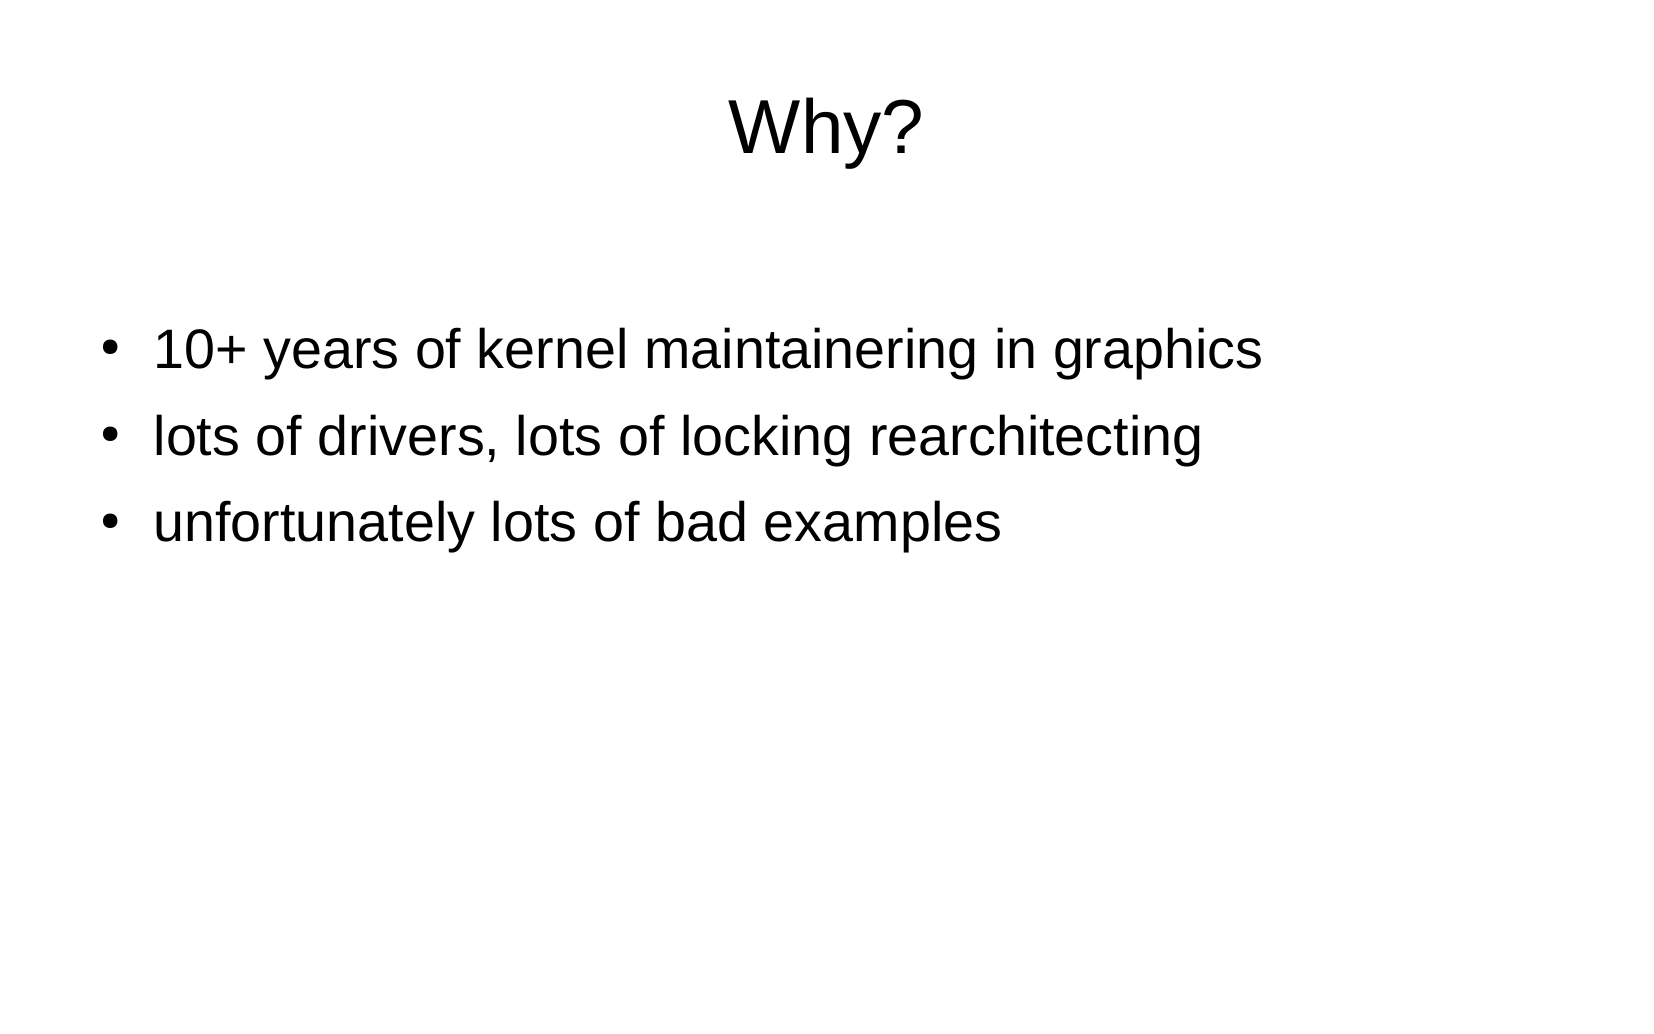

# Why?
10+ years of kernel maintainering in graphics
lots of drivers, lots of locking rearchitecting
unfortunately lots of bad examples